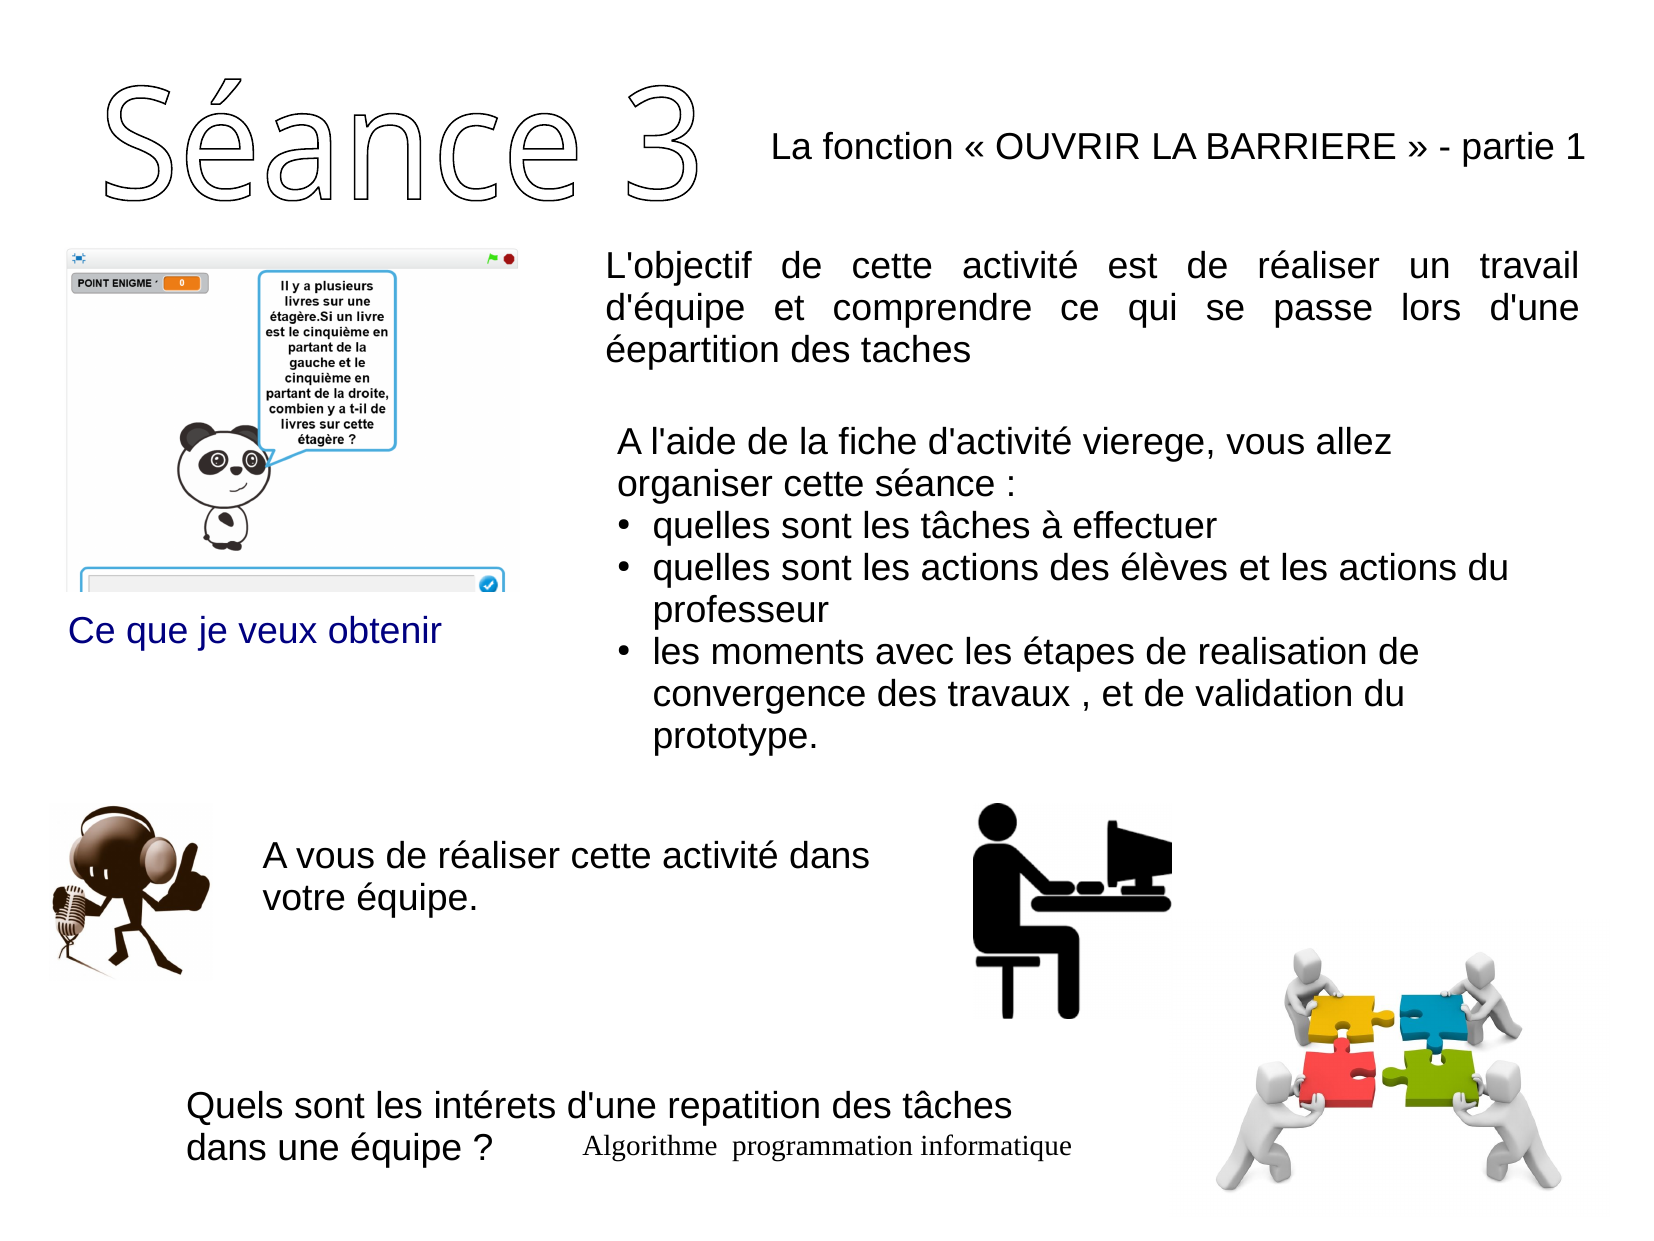

Séance 3
La fonction « OUVRIR LA BARRIERE » - partie 1
L'objectif de cette activité est de réaliser un travail d'équipe et comprendre ce qui se passe lors d'une éepartition des taches
A l'aide de la fiche d'activité vierege, vous allez organiser cette séance :
quelles sont les tâches à effectuer
quelles sont les actions des élèves et les actions du professeur
les moments avec les étapes de realisation de convergence des travaux , et de validation du prototype.
Ce que je veux obtenir
A vous de réaliser cette activité dans votre équipe.
Quels sont les intérets d'une repatition des tâches dans une équipe ?
Algorithme programmation informatique